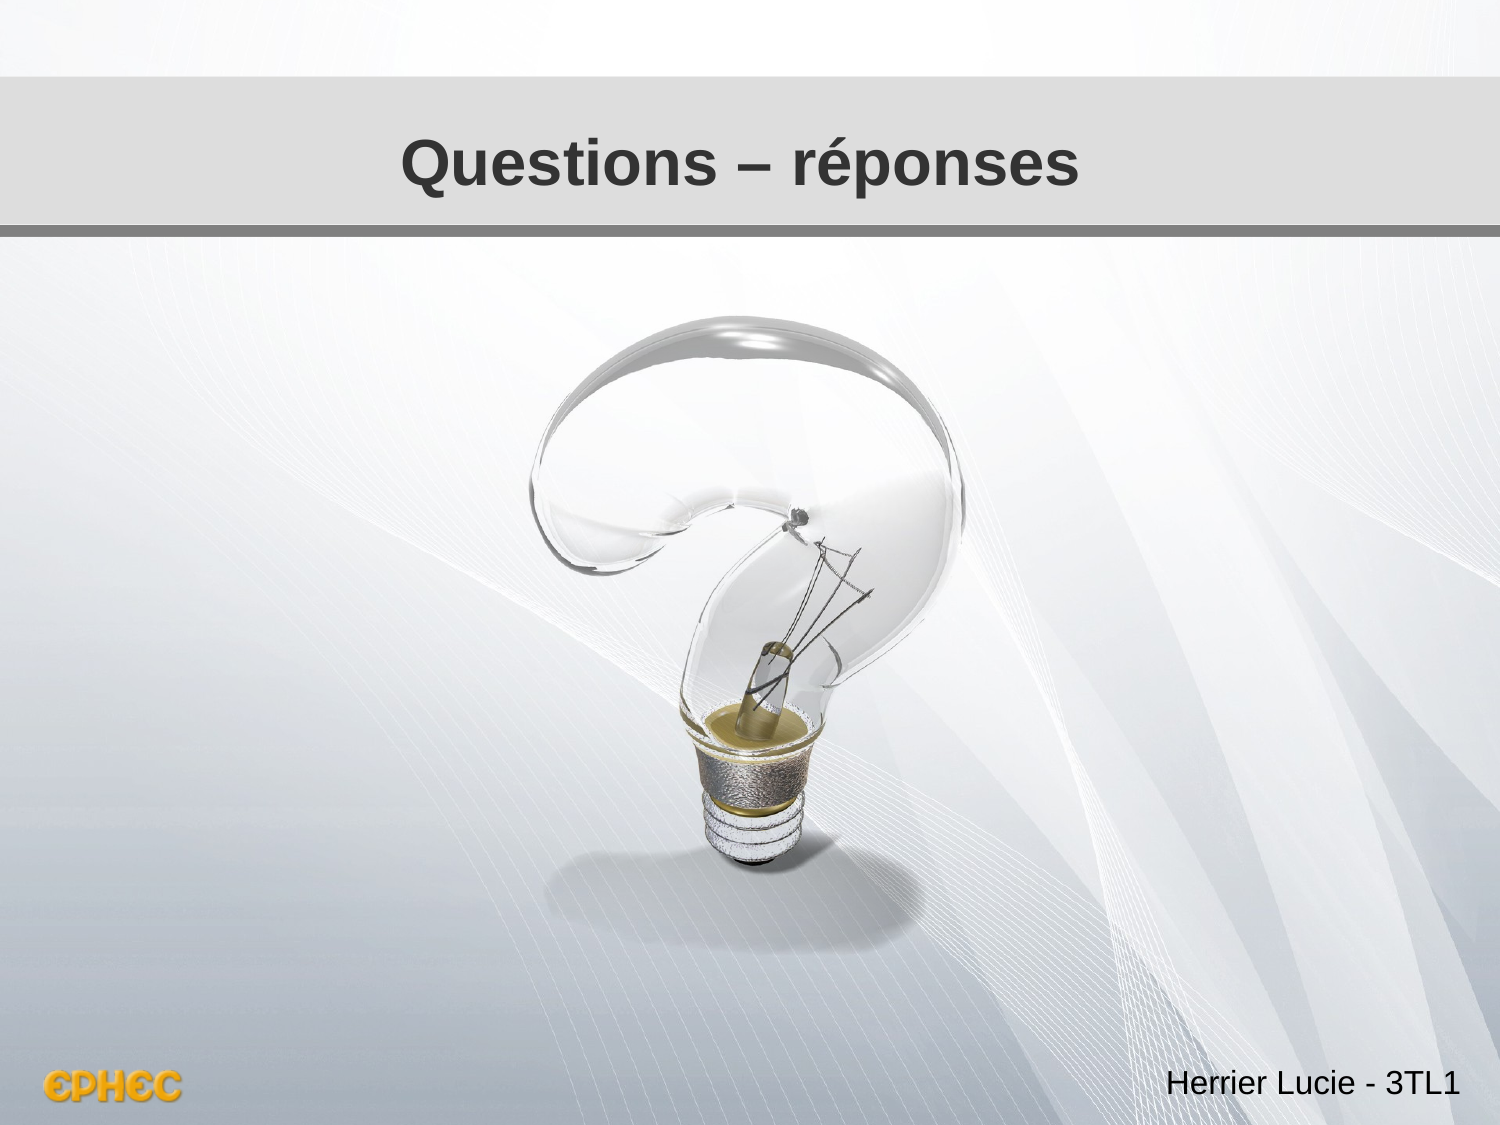

# Questions – réponses
Herrier Lucie - 3TL1